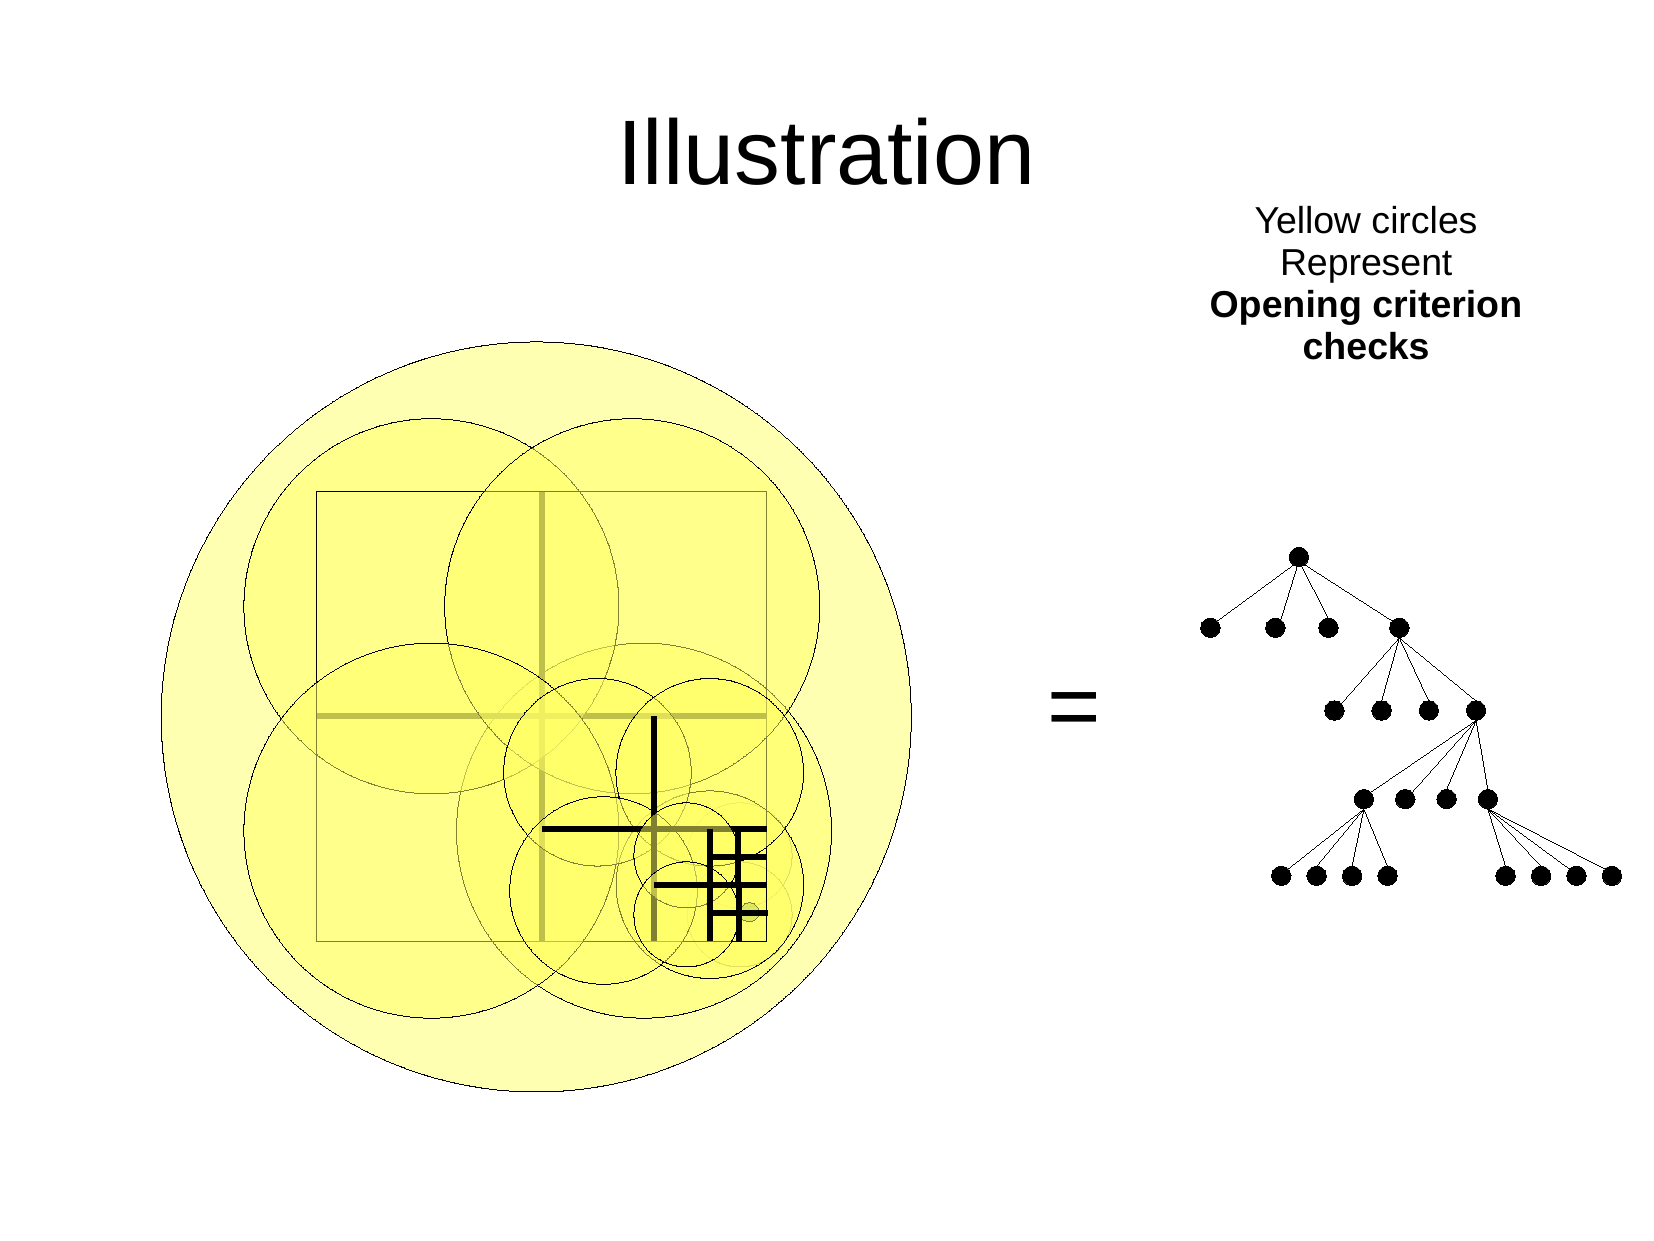

# Illustration
Yellow circles
Represent
Opening criterion
checks
=